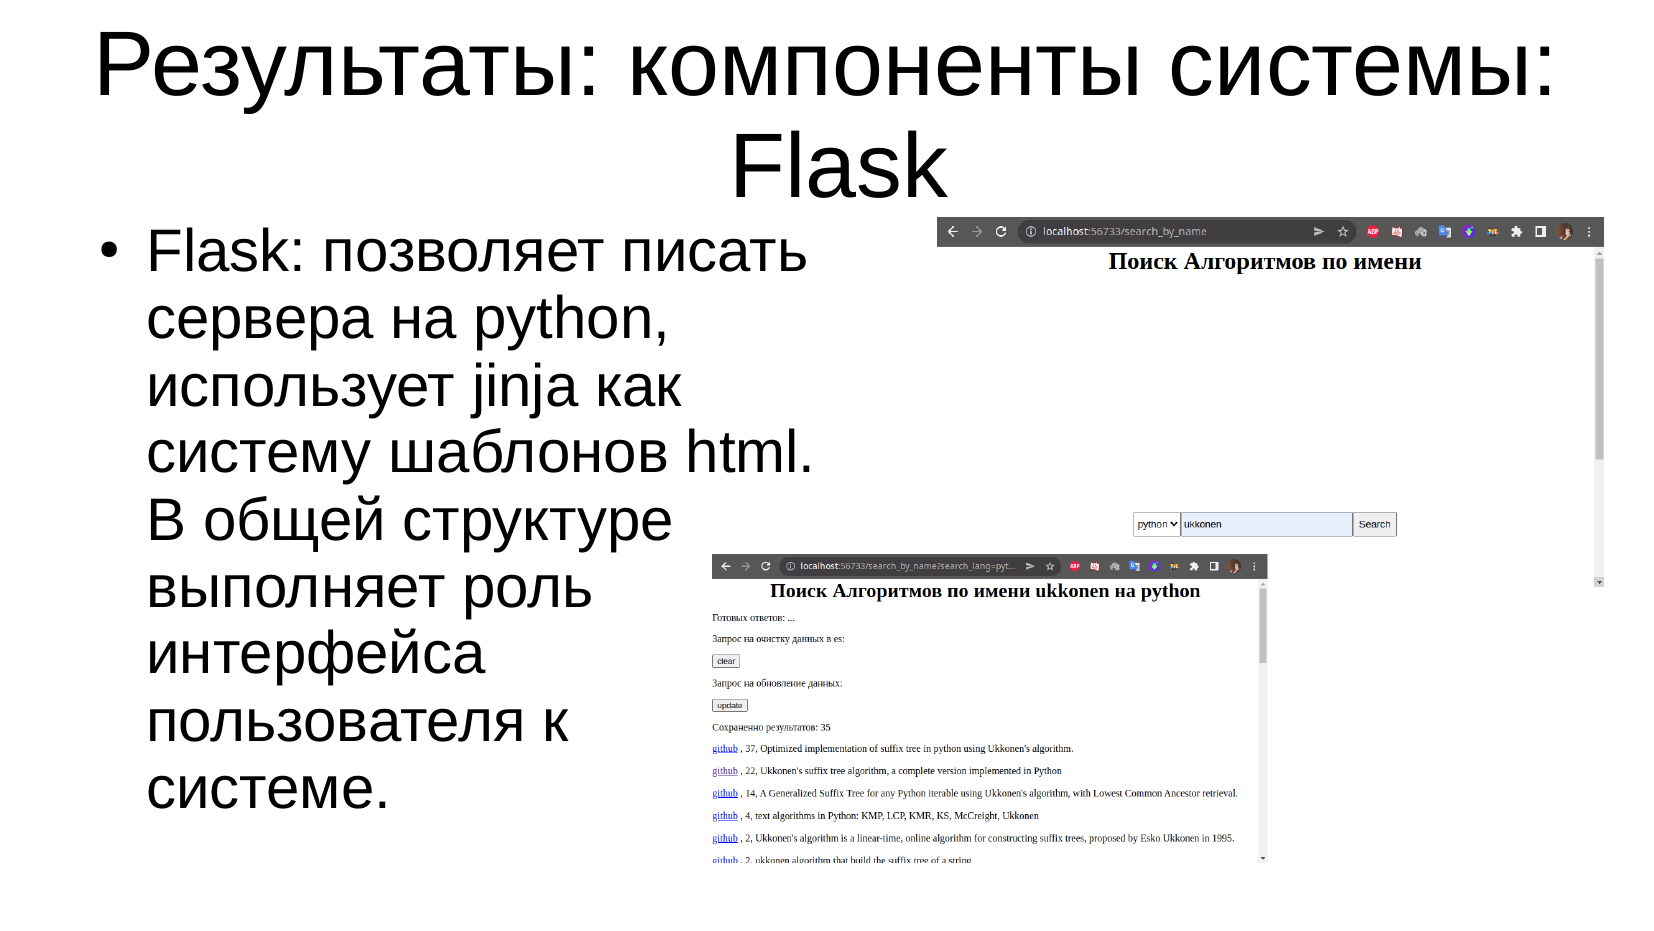

# Результаты: компоненты системы: Flask
Flask: позволяет писать сервера на python, использует jinja как систему шаблонов html. В общей структуре выполняет роль интерфейса пользователя к системе.